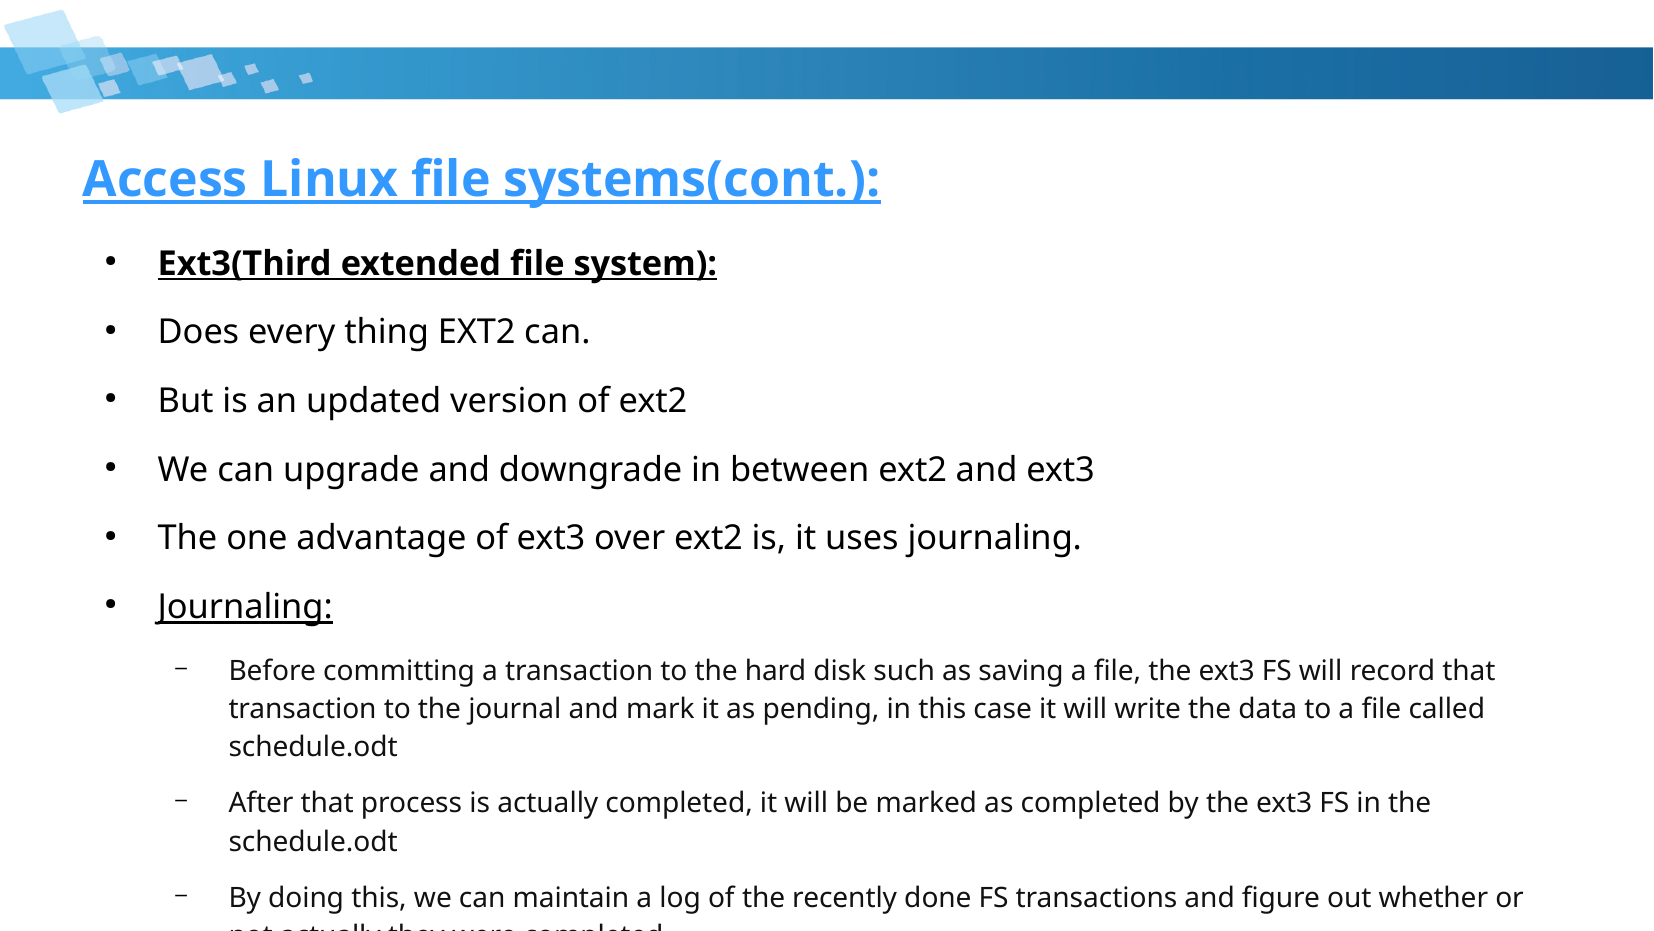

# Access Linux file systems(cont.):
Ext3(Third extended file system):
Does every thing EXT2 can.
But is an updated version of ext2
We can upgrade and downgrade in between ext2 and ext3
The one advantage of ext3 over ext2 is, it uses journaling.
Journaling:
Before committing a transaction to the hard disk such as saving a file, the ext3 FS will record that transaction to the journal and mark it as pending, in this case it will write the data to a file called schedule.odt
After that process is actually completed, it will be marked as completed by the ext3 FS in the schedule.odt
By doing this, we can maintain a log of the recently done FS transactions and figure out whether or not actually they were completed.
The ext3 FS replays this journal when the system comes back after a abrupt shutdown.